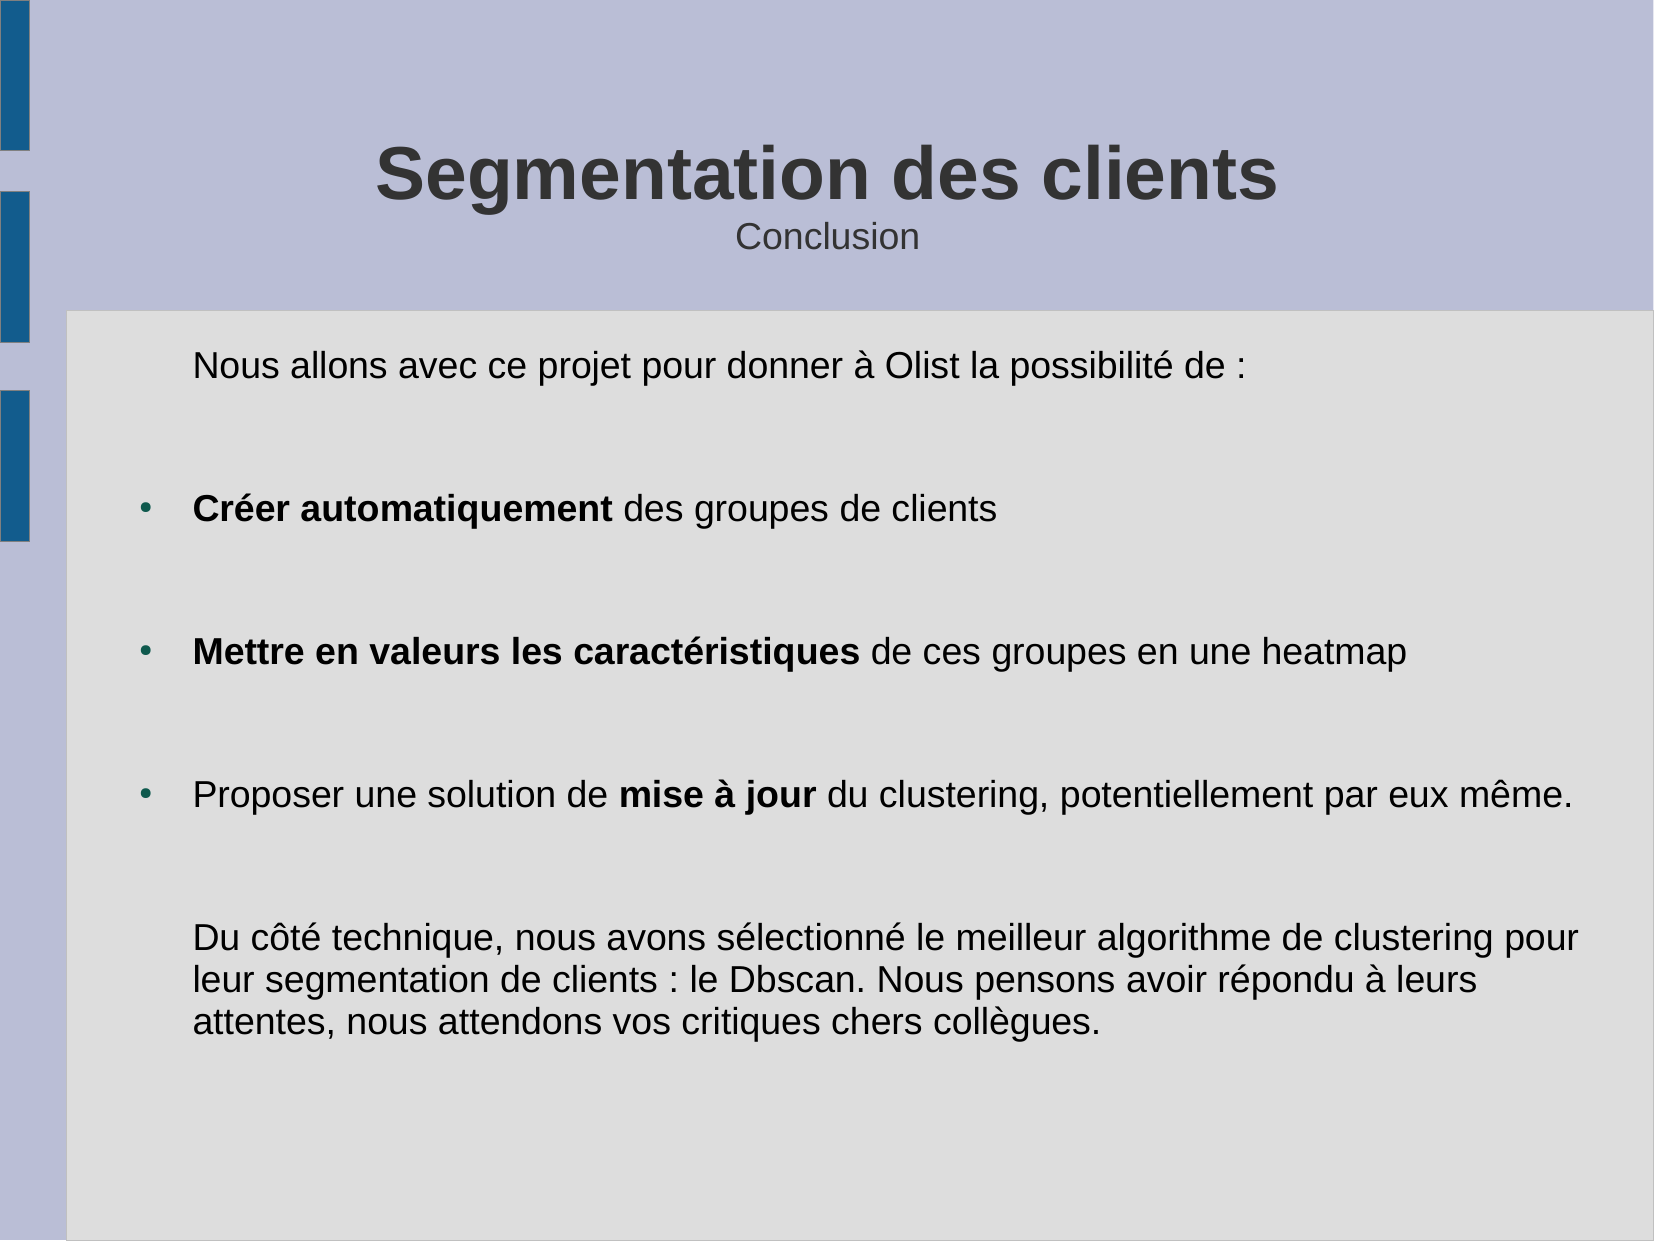

# Segmentation des clients Conclusion
Nous allons avec ce projet pour donner à Olist la possibilité de :
Créer automatiquement des groupes de clients
Mettre en valeurs les caractéristiques de ces groupes en une heatmap
Proposer une solution de mise à jour du clustering, potentiellement par eux même.
Du côté technique, nous avons sélectionné le meilleur algorithme de clustering pour leur segmentation de clients : le Dbscan. Nous pensons avoir répondu à leurs attentes, nous attendons vos critiques chers collègues.